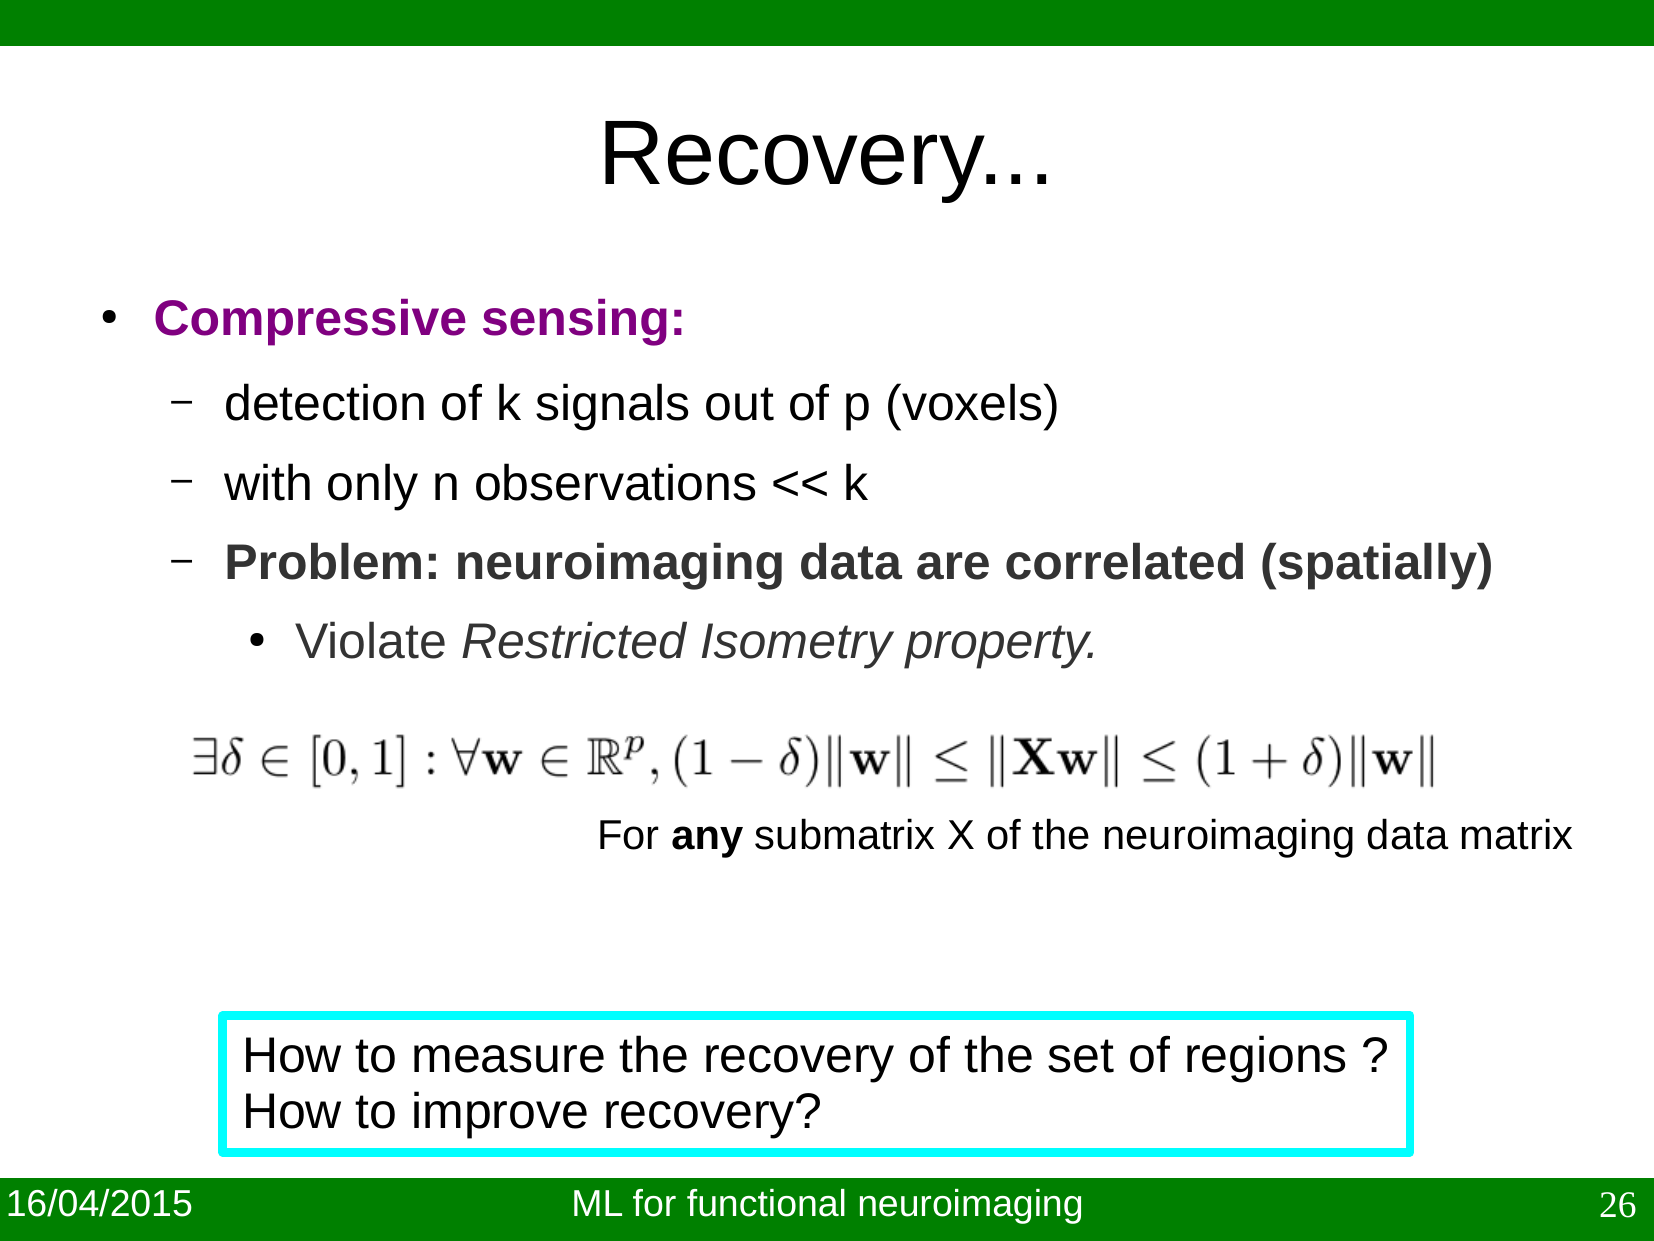

# Recovery...
Compressive sensing:
detection of k signals out of p (voxels)
with only n observations << k
Problem: neuroimaging data are correlated (spatially)
Violate Restricted Isometry property.
For any submatrix X of the neuroimaging data matrix
How to measure the recovery of the set of regions ?
How to improve recovery?
26
A small fraction of the brain is involved in the task: sparsity
fMRI data are highly correlated spatially